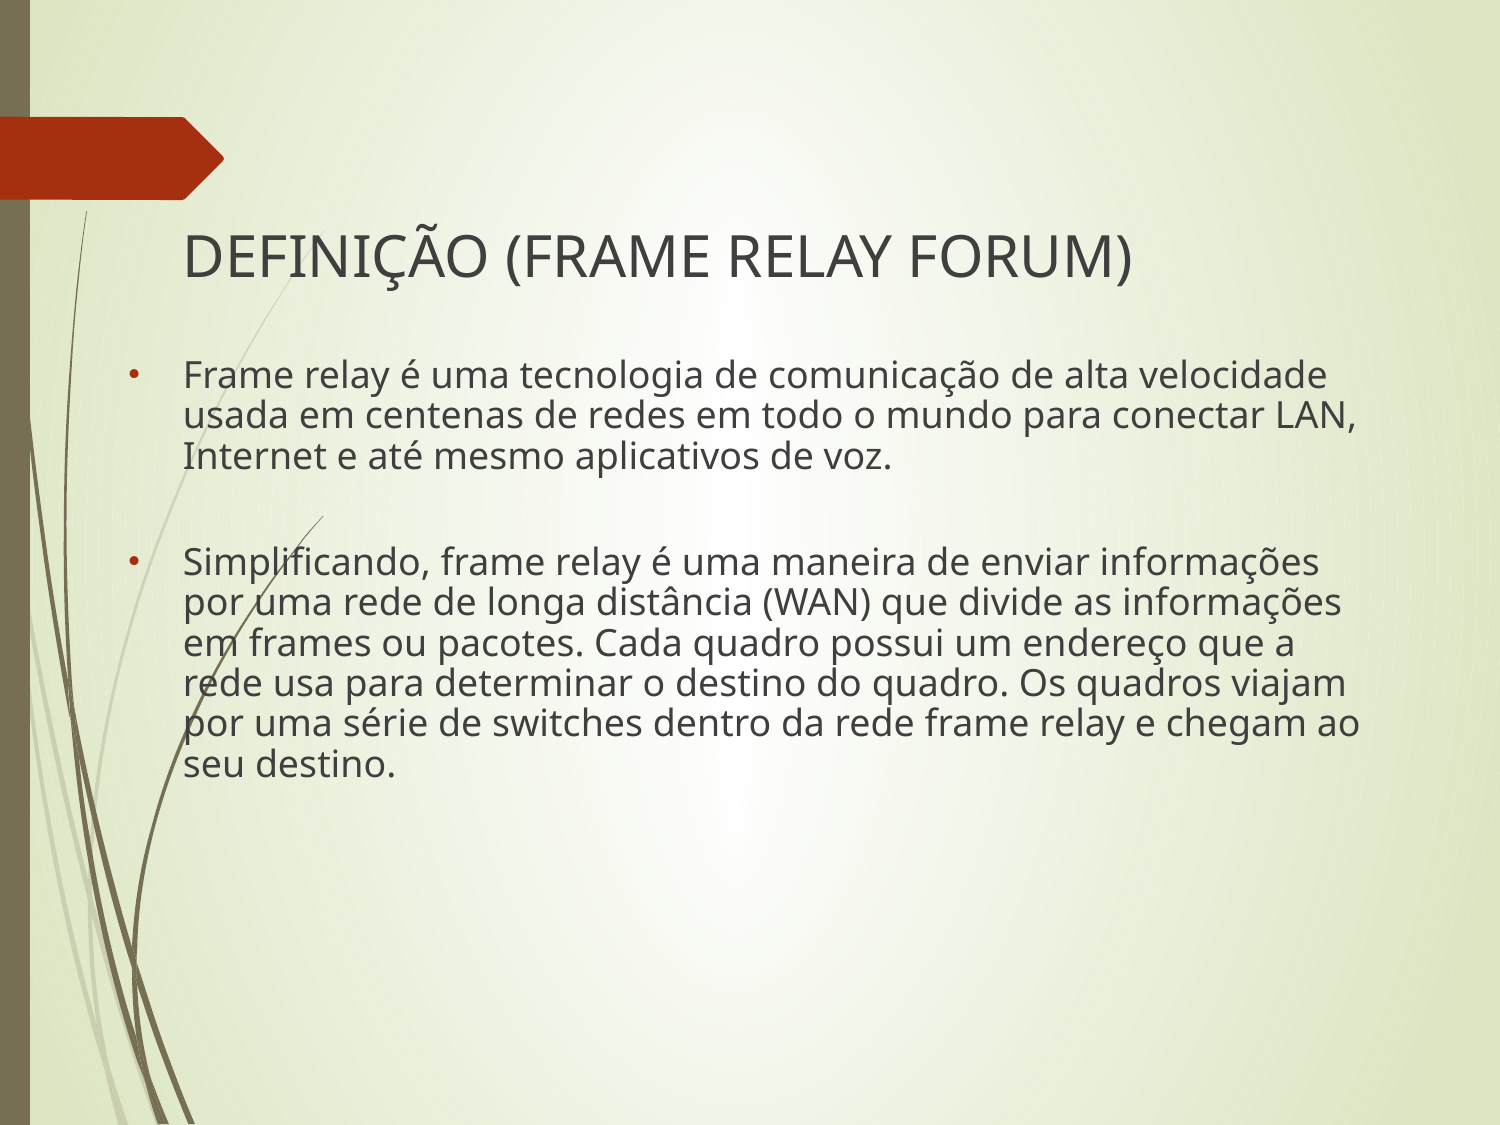

# DEFINIÇÃO (FRAME RELAY FORUM)
Frame relay é uma tecnologia de comunicação de alta velocidade usada em centenas de redes em todo o mundo para conectar LAN, Internet e até mesmo aplicativos de voz.
Simplificando, frame relay é uma maneira de enviar informações por uma rede de longa distância (WAN) que divide as informações em frames ou pacotes. Cada quadro possui um endereço que a rede usa para determinar o destino do quadro. Os quadros viajam por uma série de switches dentro da rede frame relay e chegam ao seu destino.